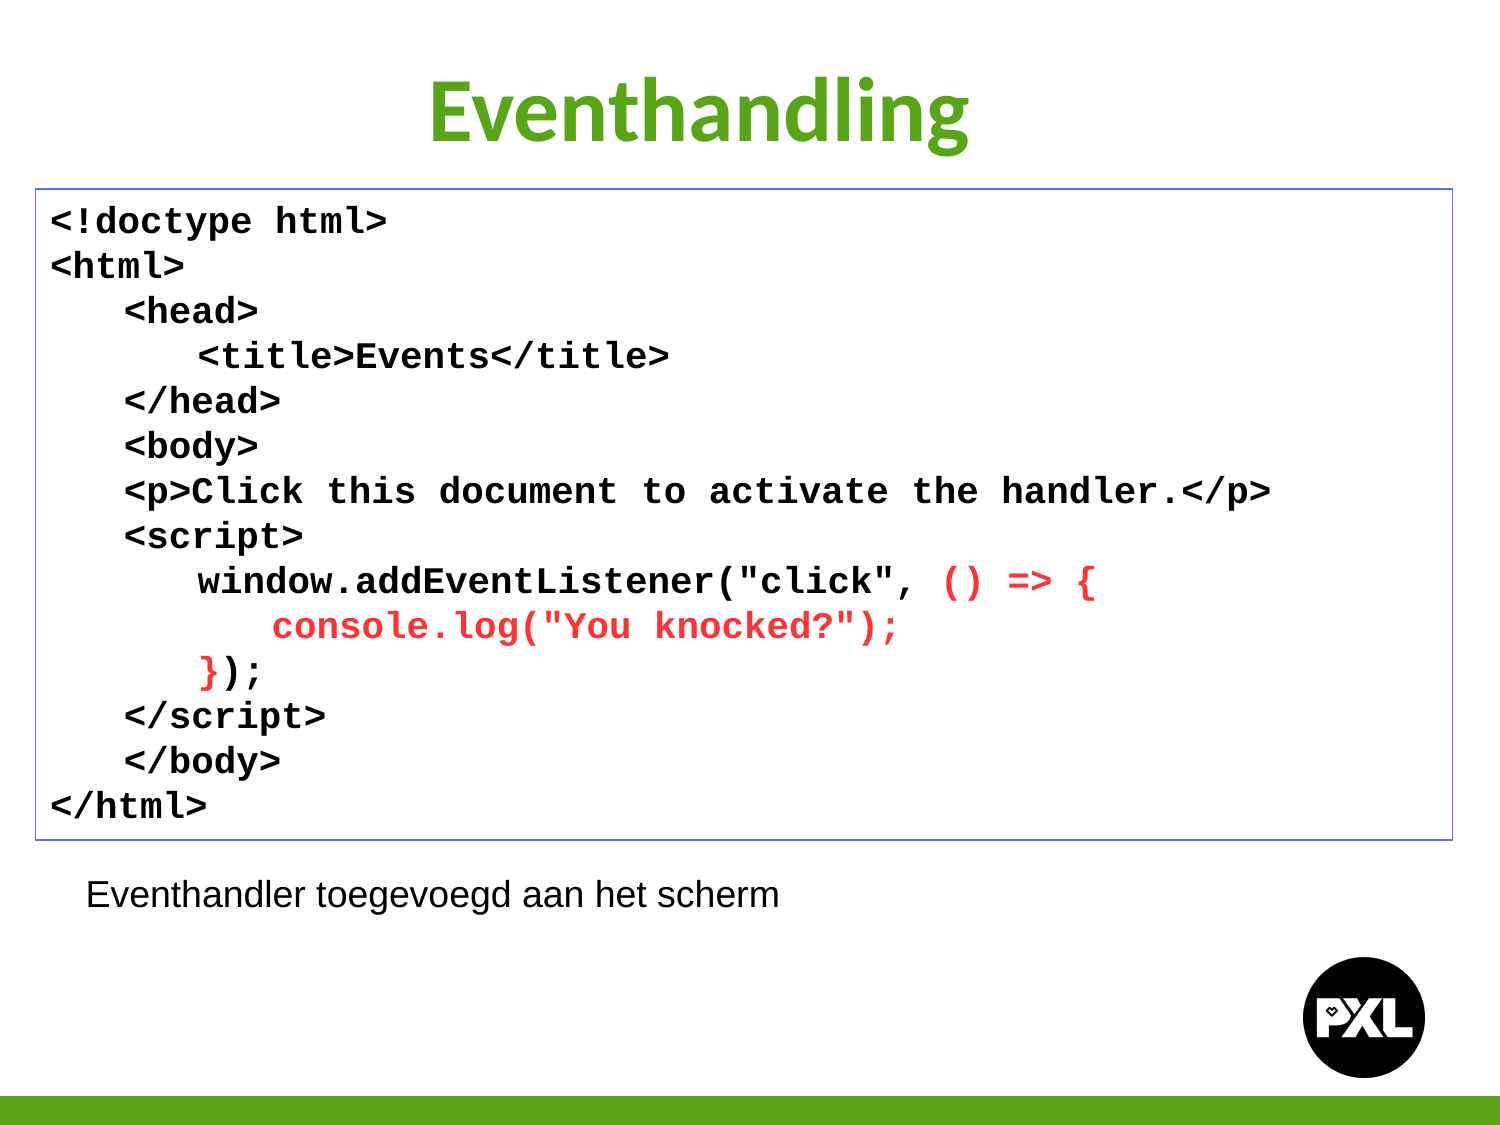

Eventhandling
<!doctype html>
<html>
	<head>
		<title>Events</title>
	</head>
	<body>
	<p>Click this document to activate the handler.</p>
	<script>
		window.addEventListener("click", () => {
			console.log("You knocked?");
		});
	</script>
	</body>
</html>
Eventhandler toegevoegd aan het scherm